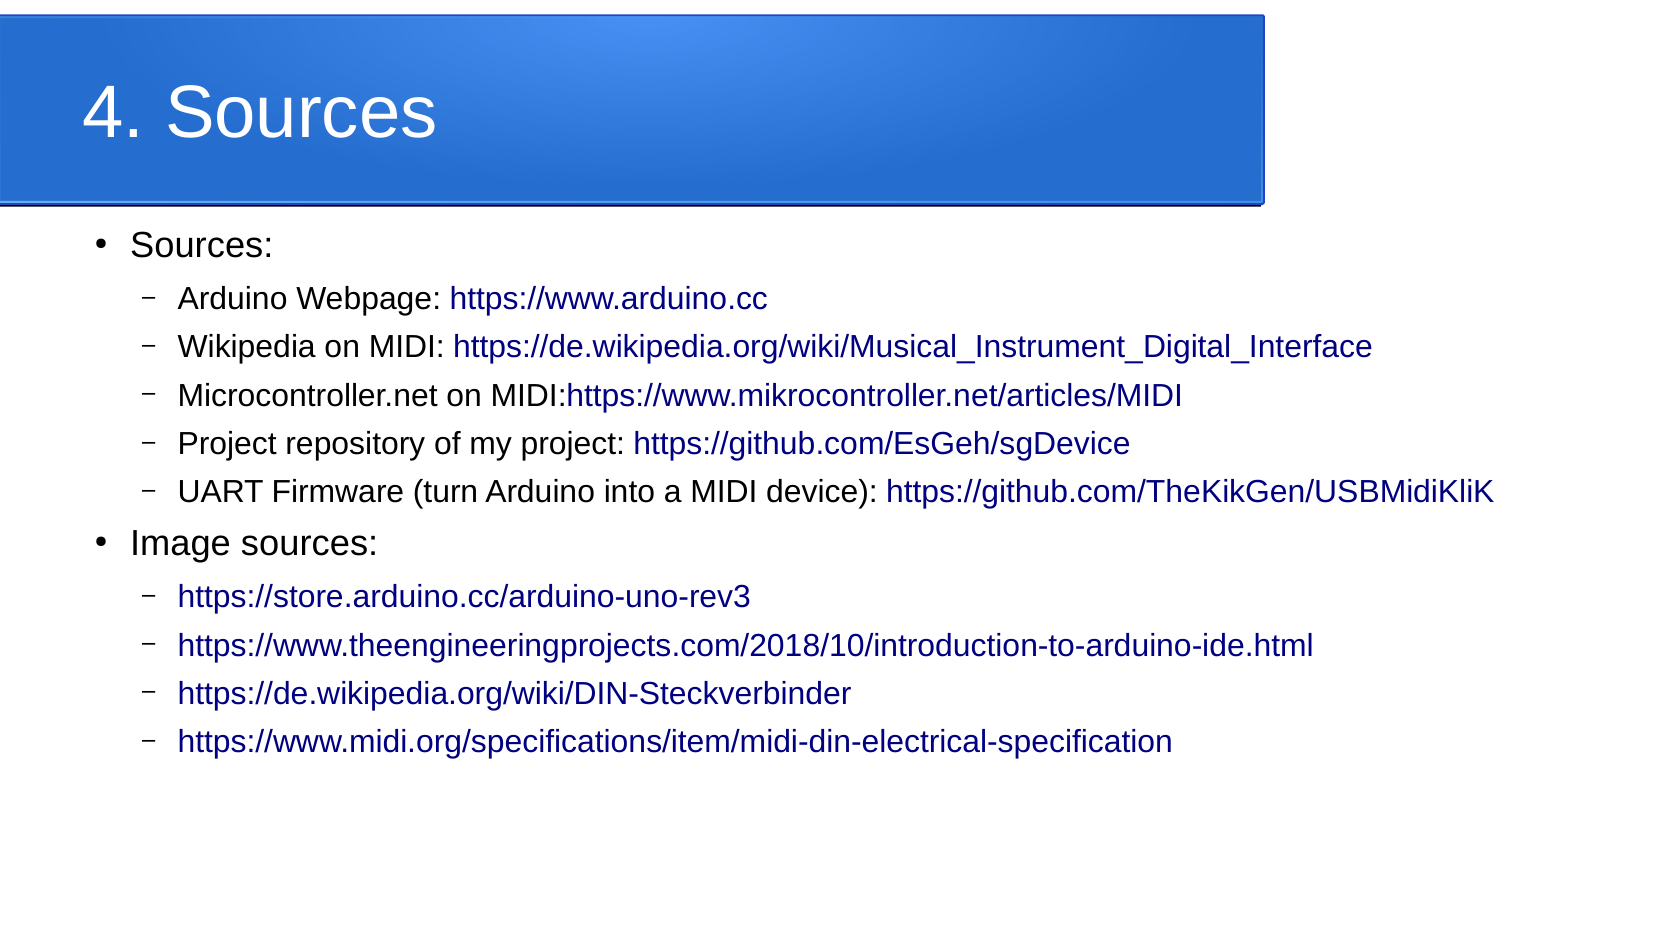

# 4. Sources
Sources:
Arduino Webpage: https://www.arduino.cc
Wikipedia on MIDI: https://de.wikipedia.org/wiki/Musical_Instrument_Digital_Interface
Microcontroller.net on MIDI:https://www.mikrocontroller.net/articles/MIDI
Project repository of my project: https://github.com/EsGeh/sgDevice
UART Firmware (turn Arduino into a MIDI device): https://github.com/TheKikGen/USBMidiKliK
Image sources:
https://store.arduino.cc/arduino-uno-rev3
https://www.theengineeringprojects.com/2018/10/introduction-to-arduino-ide.html
https://de.wikipedia.org/wiki/DIN-Steckverbinder
https://www.midi.org/specifications/item/midi-din-electrical-specification